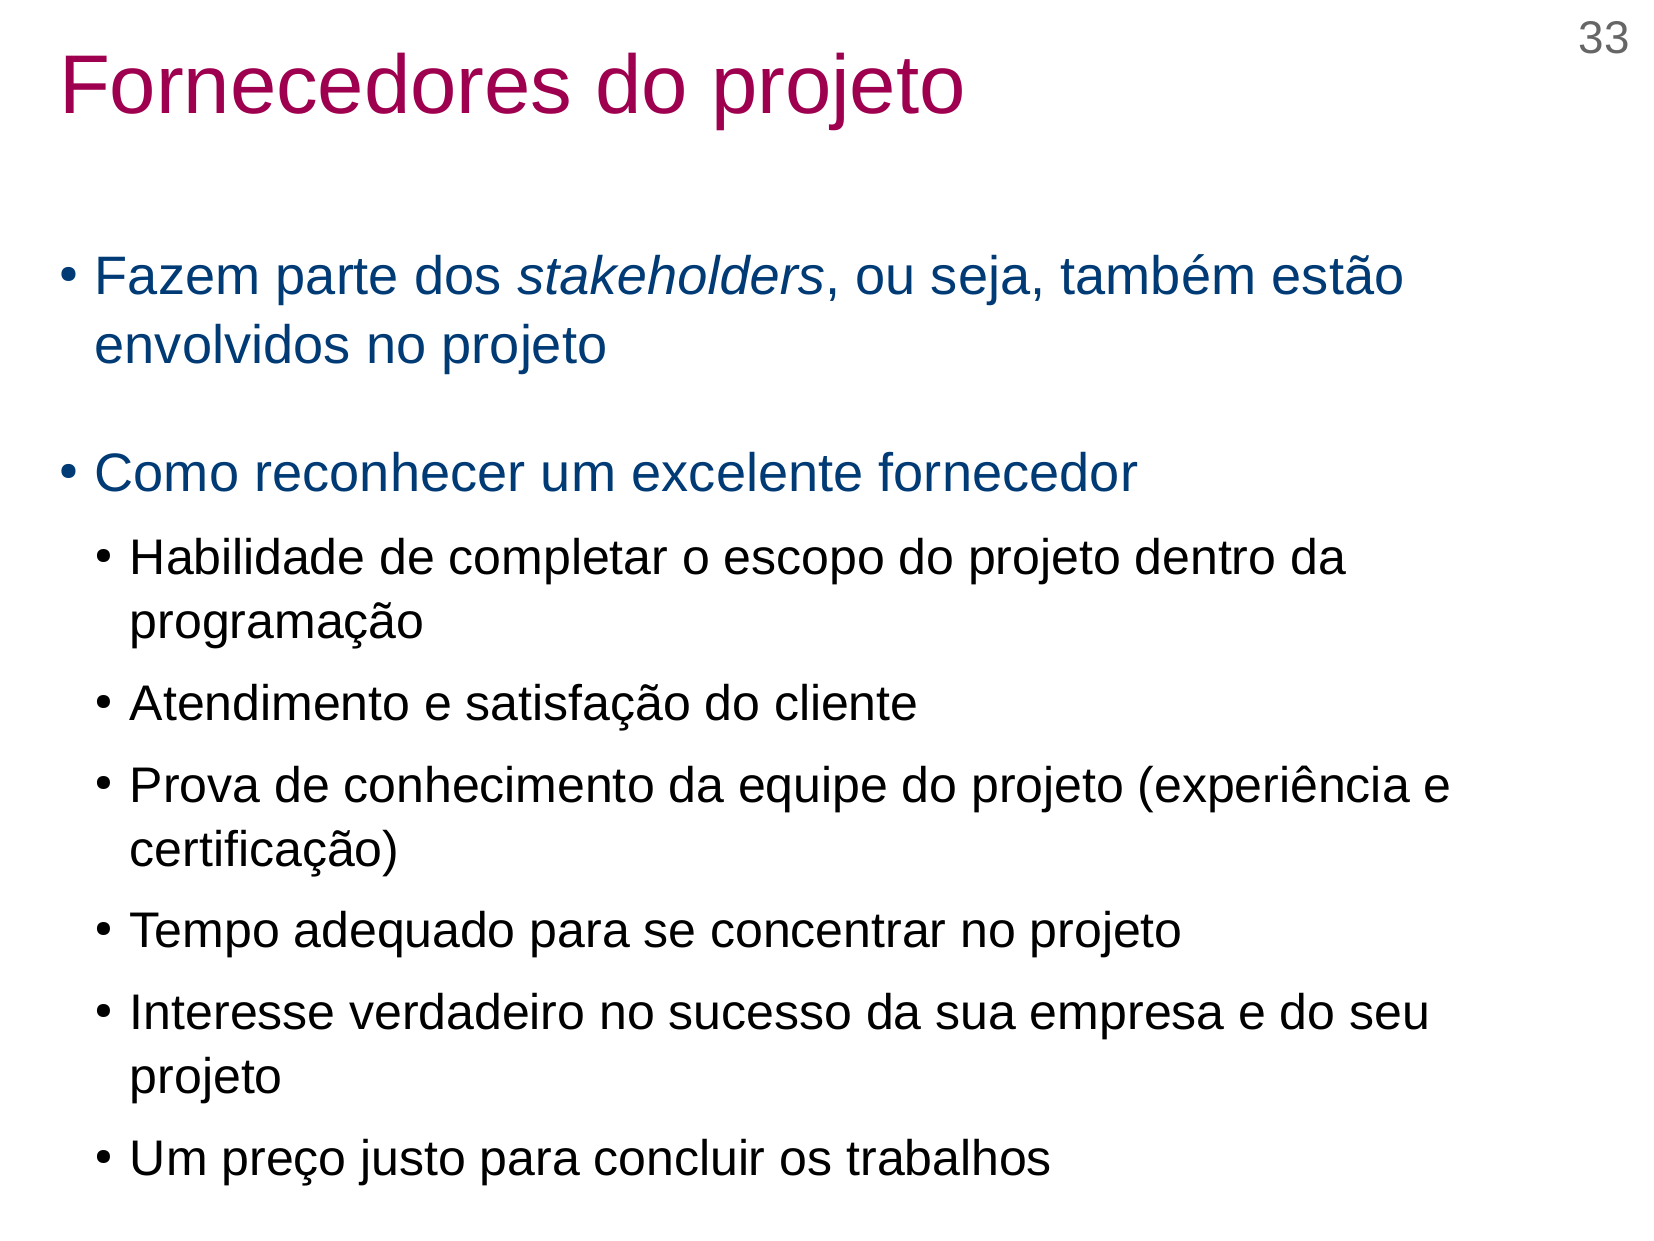

33
# Fornecedores do projeto
Fazem parte dos stakeholders, ou seja, também estão envolvidos no projeto
Como reconhecer um excelente fornecedor
Habilidade de completar o escopo do projeto dentro da programação
Atendimento e satisfação do cliente
Prova de conhecimento da equipe do projeto (experiência e certificação)
Tempo adequado para se concentrar no projeto
Interesse verdadeiro no sucesso da sua empresa e do seu projeto
Um preço justo para concluir os trabalhos